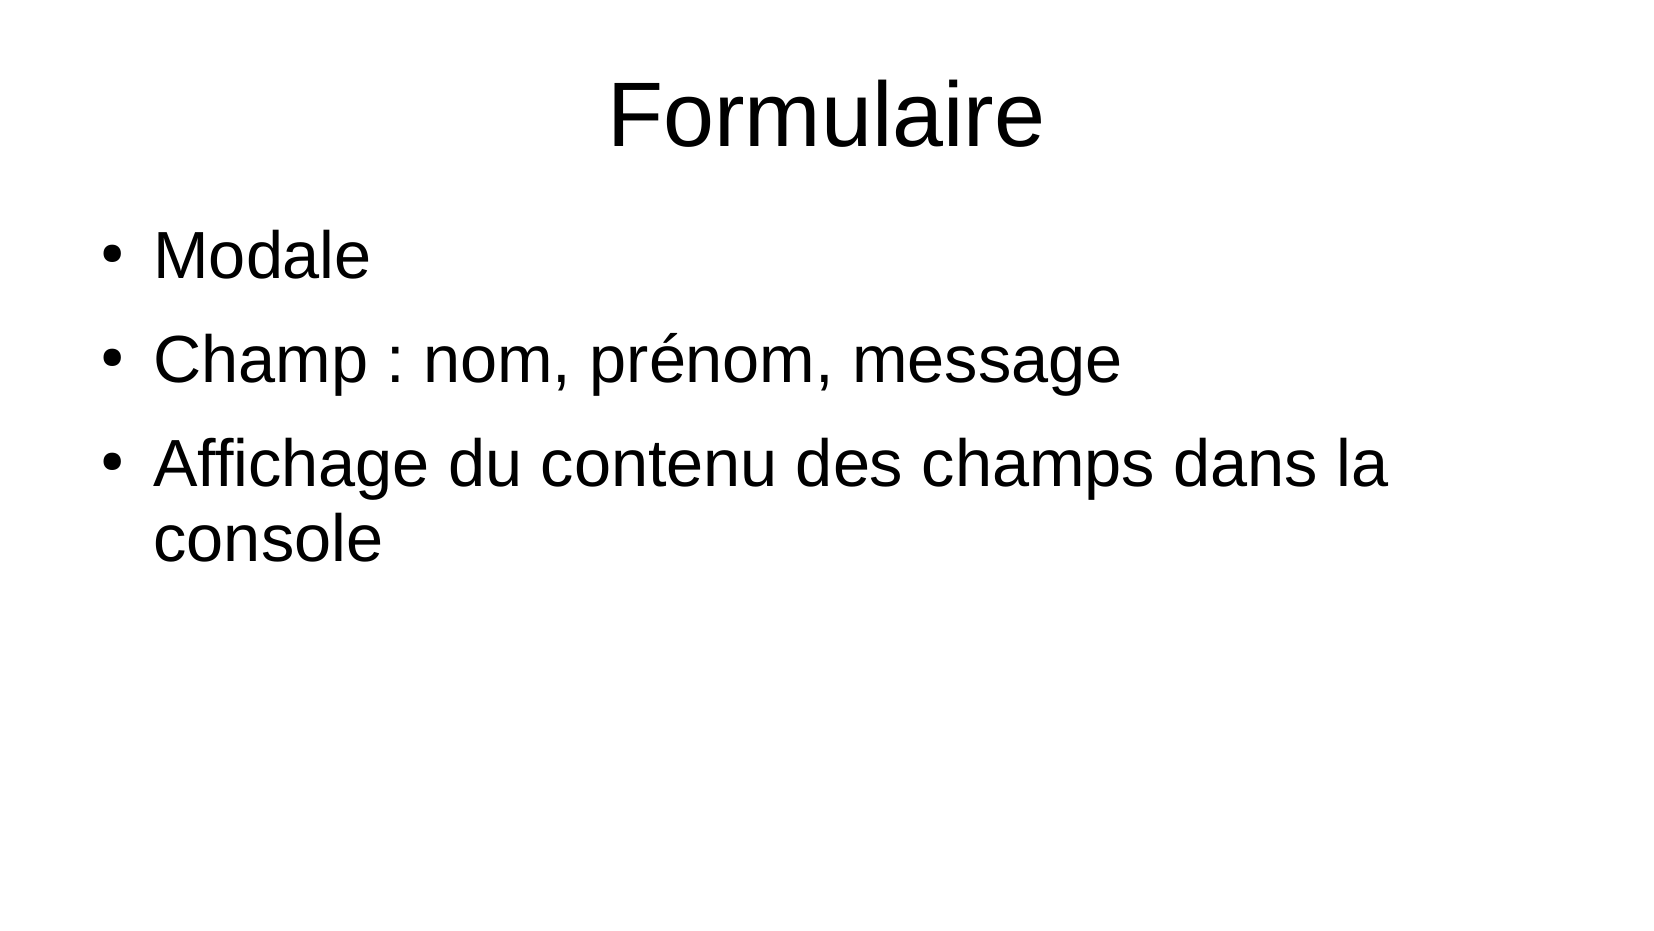

# Formulaire
Modale
Champ : nom, prénom, message
Affichage du contenu des champs dans la console